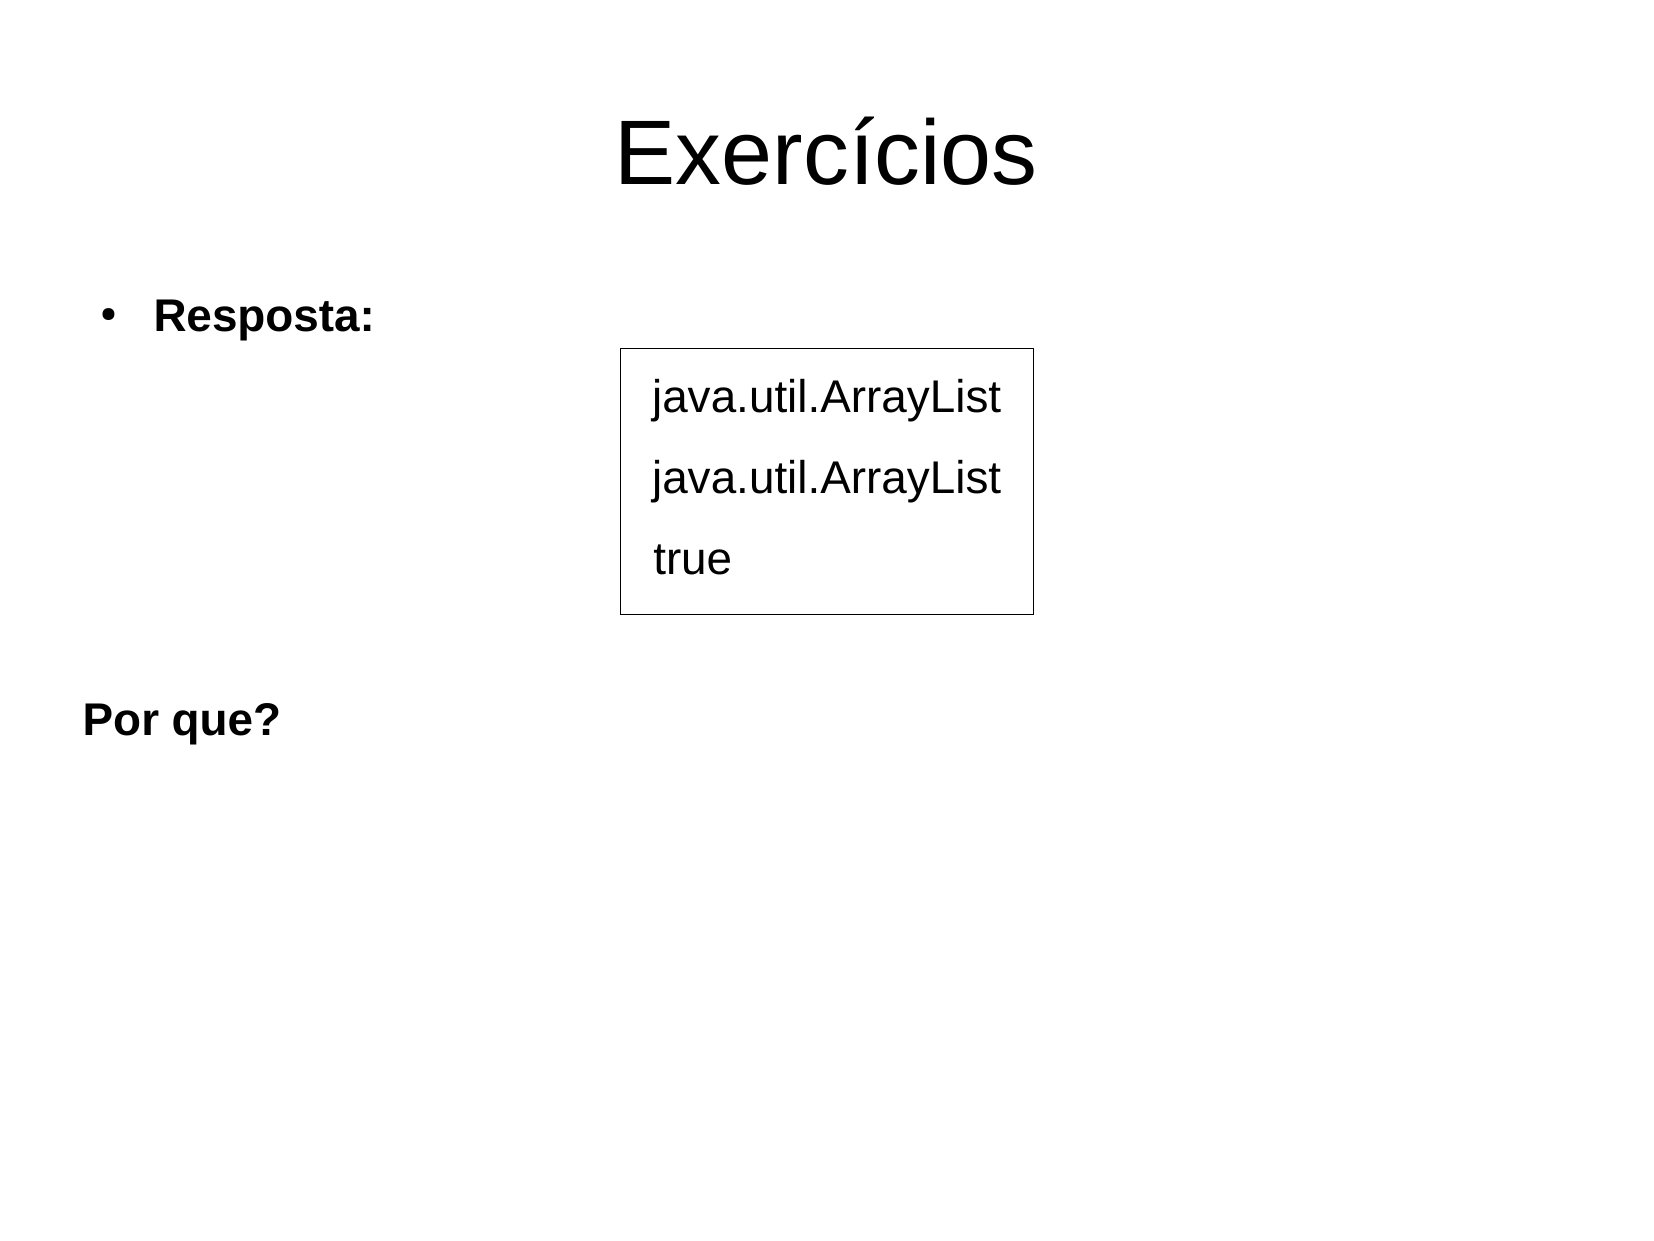

# Exercícios
Resposta:
java.util.ArrayList
java.util.ArrayList
true
Por que?